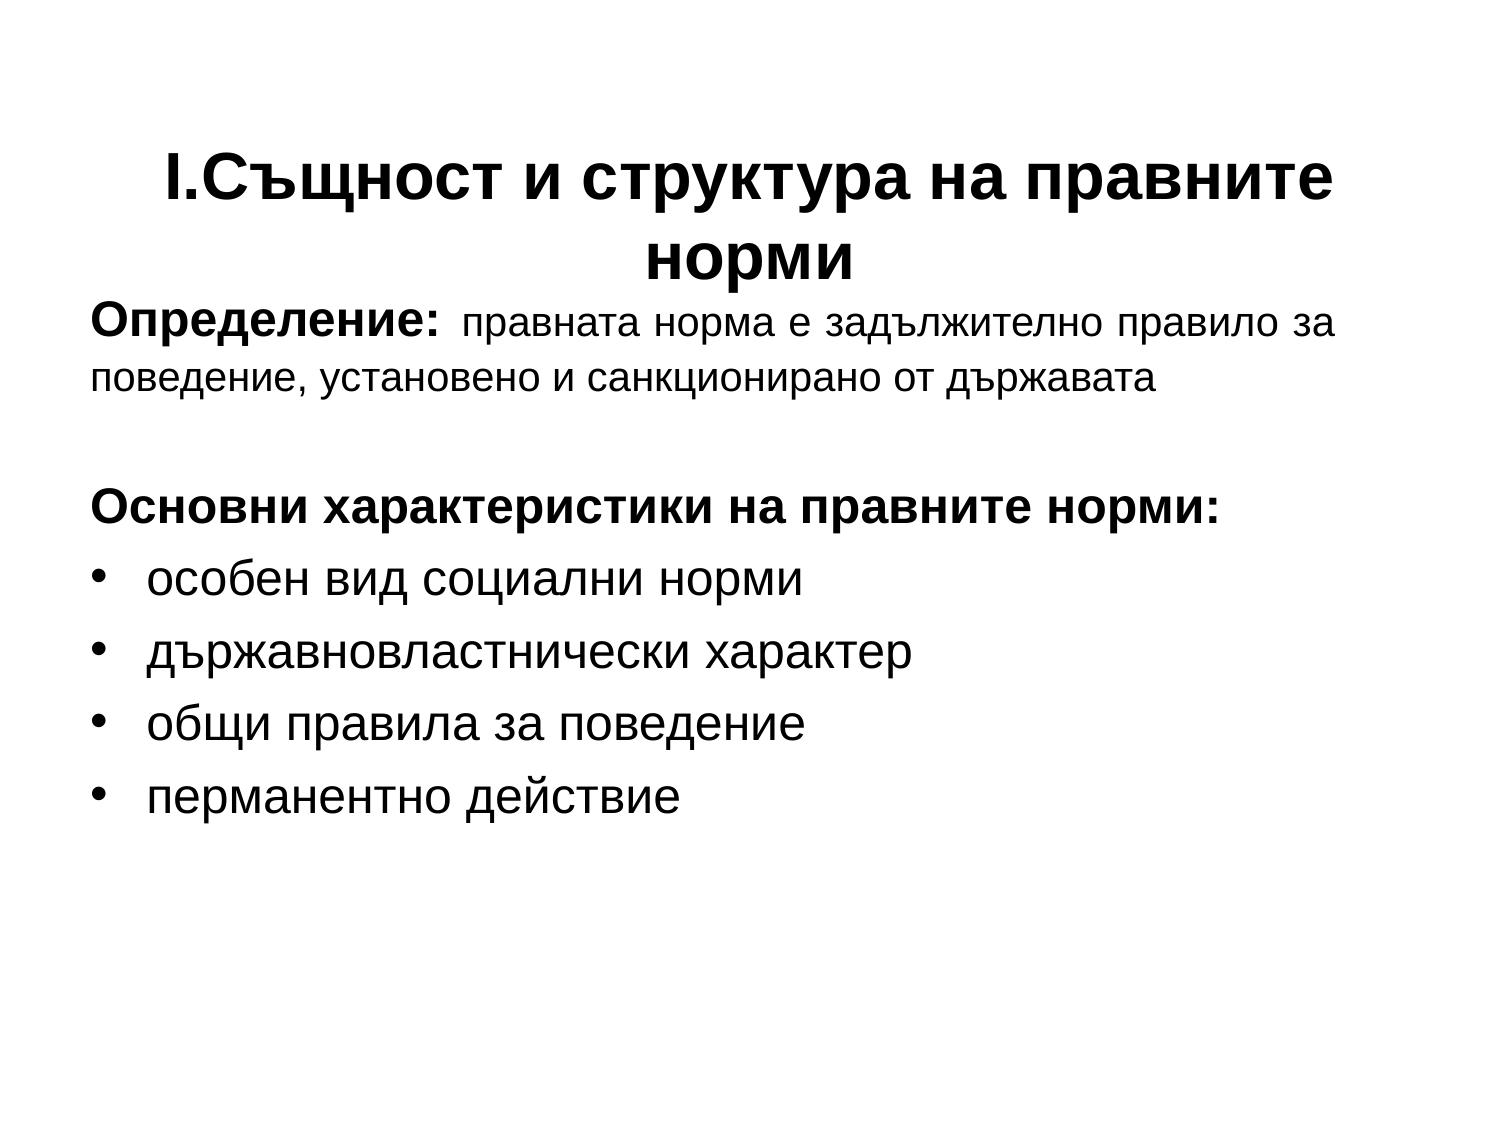

# І.Същност и структура на правните норми
Определение: правната норма е задължително правило за поведение, установено и санкционирано от държавата
Основни характеристики на правните норми:
особен вид социални норми
държавновластнически характер
общи правила за поведение
перманентно действие